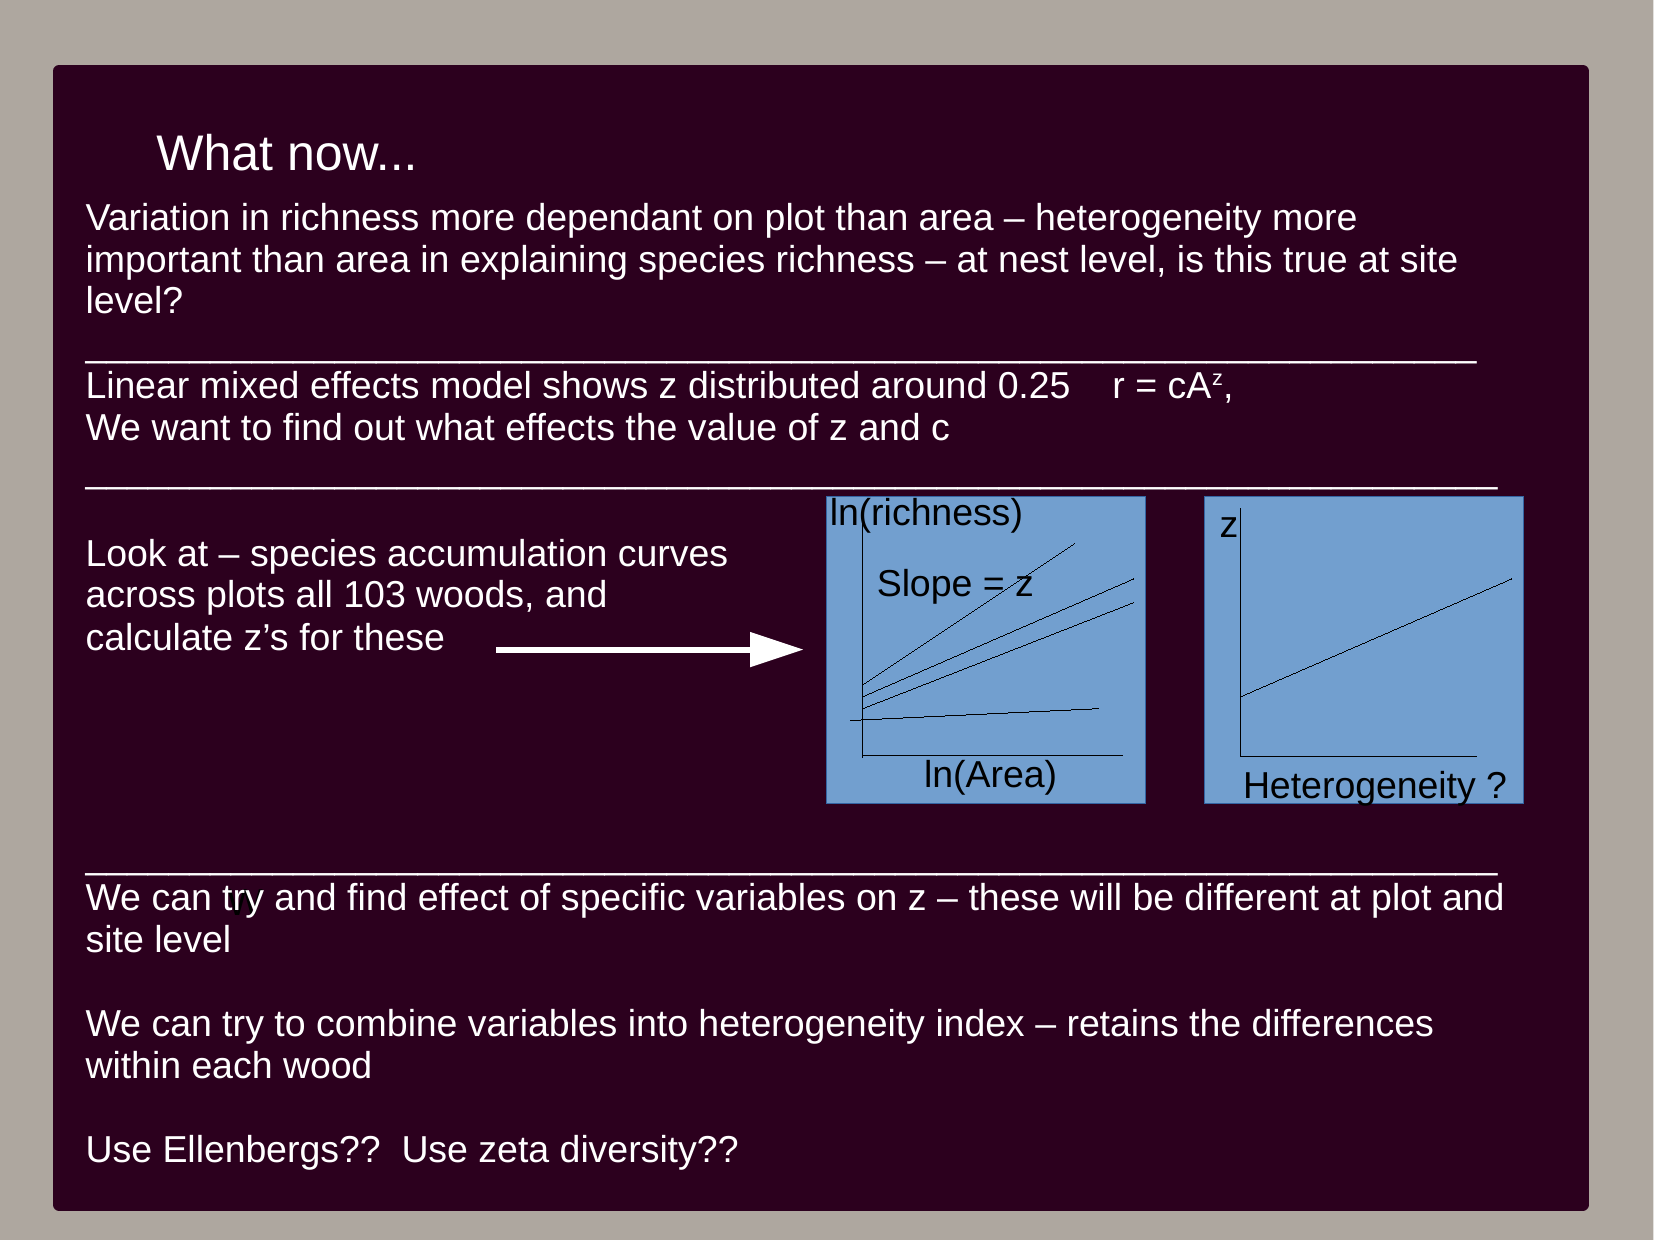

#
What now...
Variation in richness more dependant on plot than area – heterogeneity more important than area in explaining species richness – at nest level, is this true at site level?
___________________________________________________________________
Linear mixed effects model shows z distributed around 0.25 r = cAz,
We want to find out what effects the value of z and c
____________________________________________________________________
Look at – species accumulation curves
across plots all 103 woods, and
calculate z’s for these
ln(richness)
z
Slope = z
ln(Area)
Heterogeneity ?
____________________________________________________________________
We can try and find effect of specific variables on z – these will be different at plot and site level
We can try to combine variables into heterogeneity index – retains the differences within each wood
Use Ellenbergs?? Use zeta diversity??
W